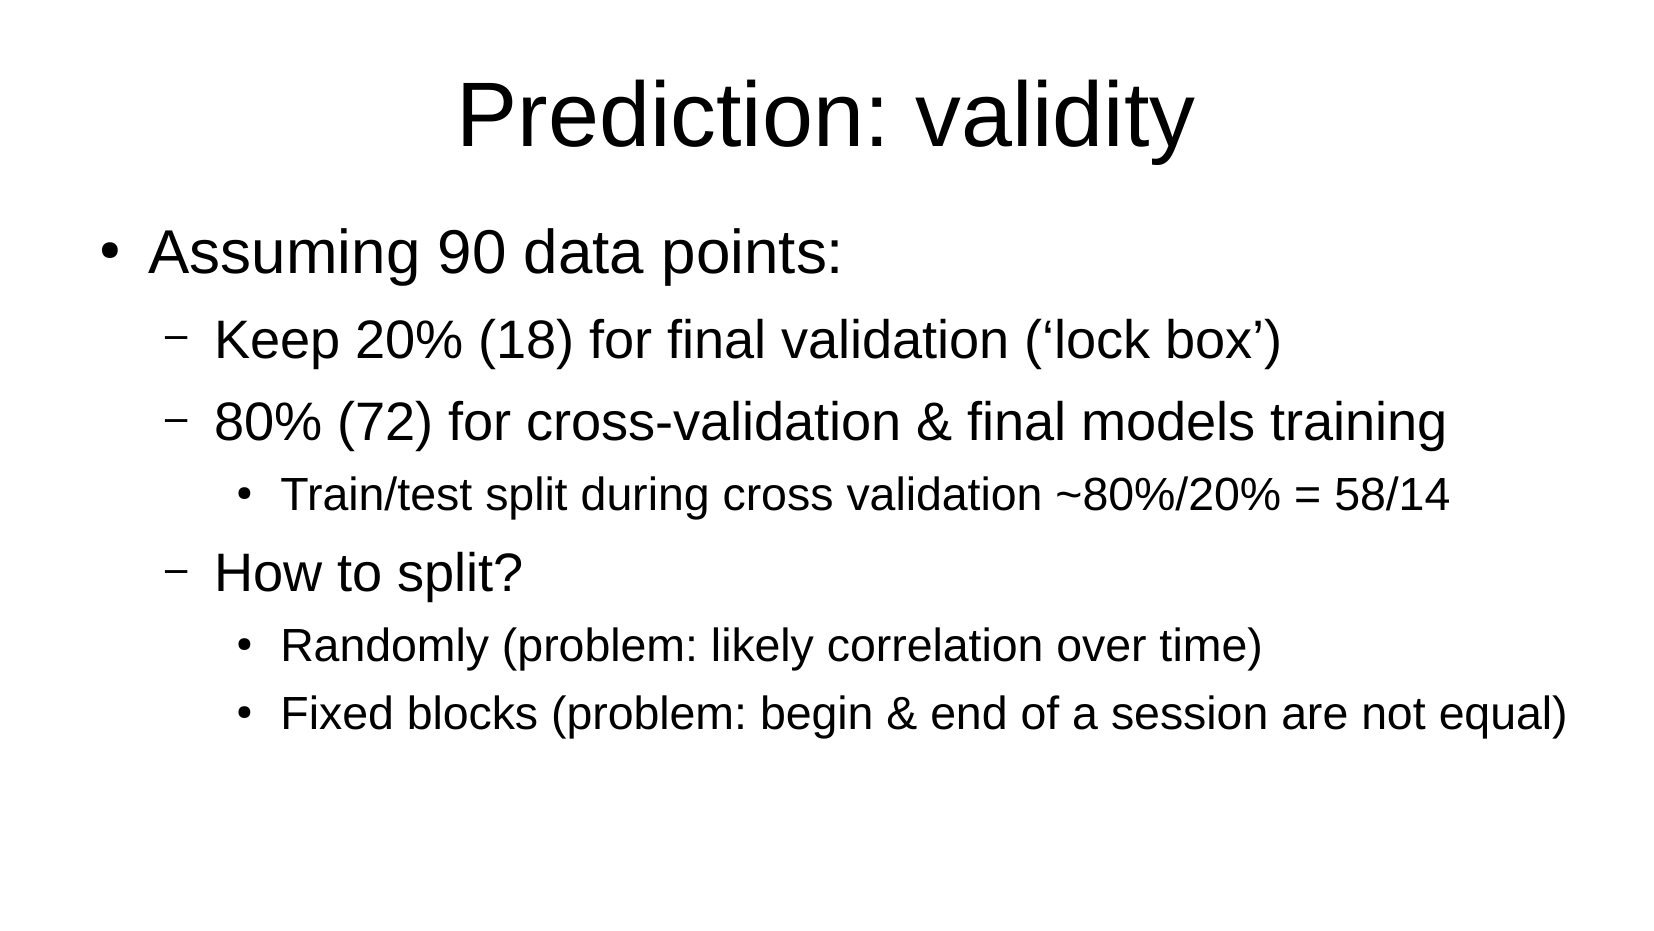

# Prediction: validity
Assuming 90 data points:
Keep 20% (18) for final validation (‘lock box’)
80% (72) for cross-validation & final models training
Train/test split during cross validation ~80%/20% = 58/14
How to split?
Randomly (problem: likely correlation over time)
Fixed blocks (problem: begin & end of a session are not equal)